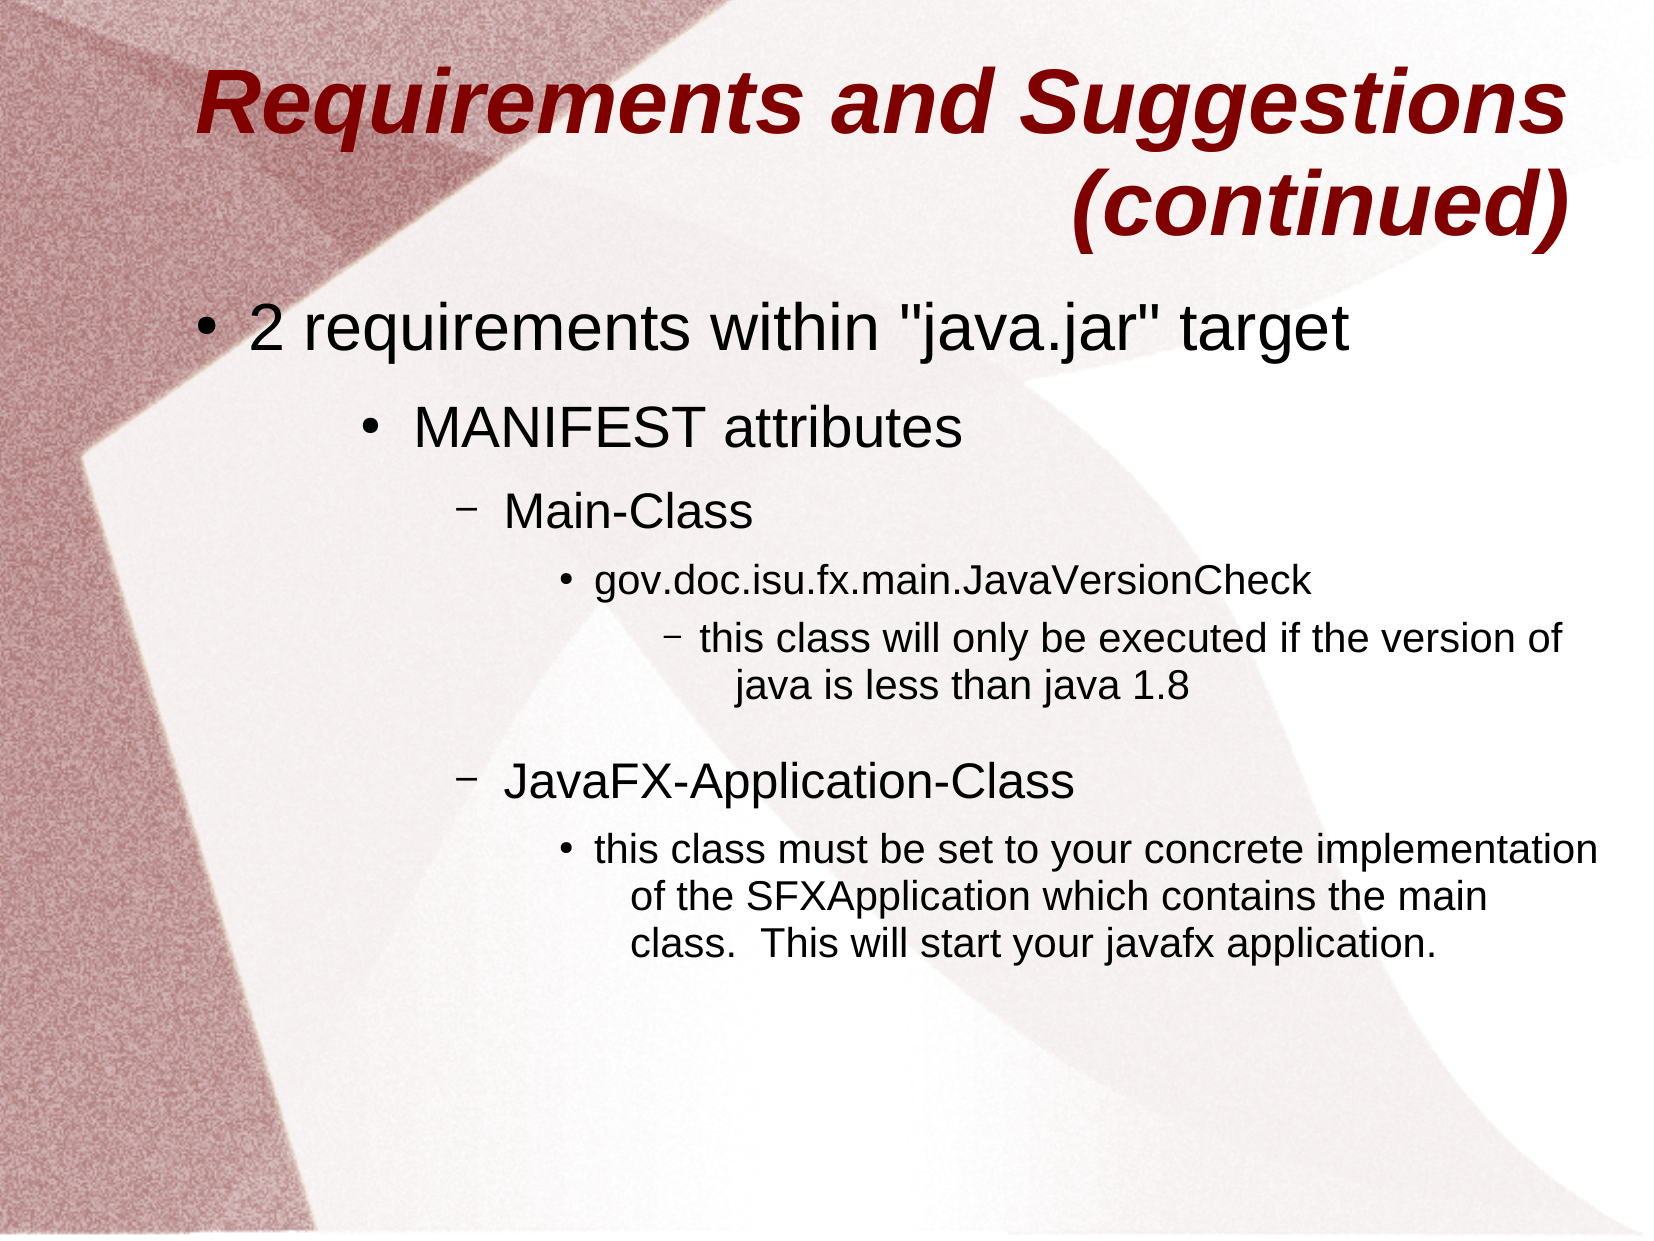

# Requirements and Suggestions (continued)
2 requirements within "java.jar" target
MANIFEST attributes
Main-Class
gov.doc.isu.fx.main.JavaVersionCheck
this class will only be executed if the version of java is less than java 1.8
JavaFX-Application-Class
this class must be set to your concrete implementation of the SFXApplication which contains the main class. This will start your javafx application.